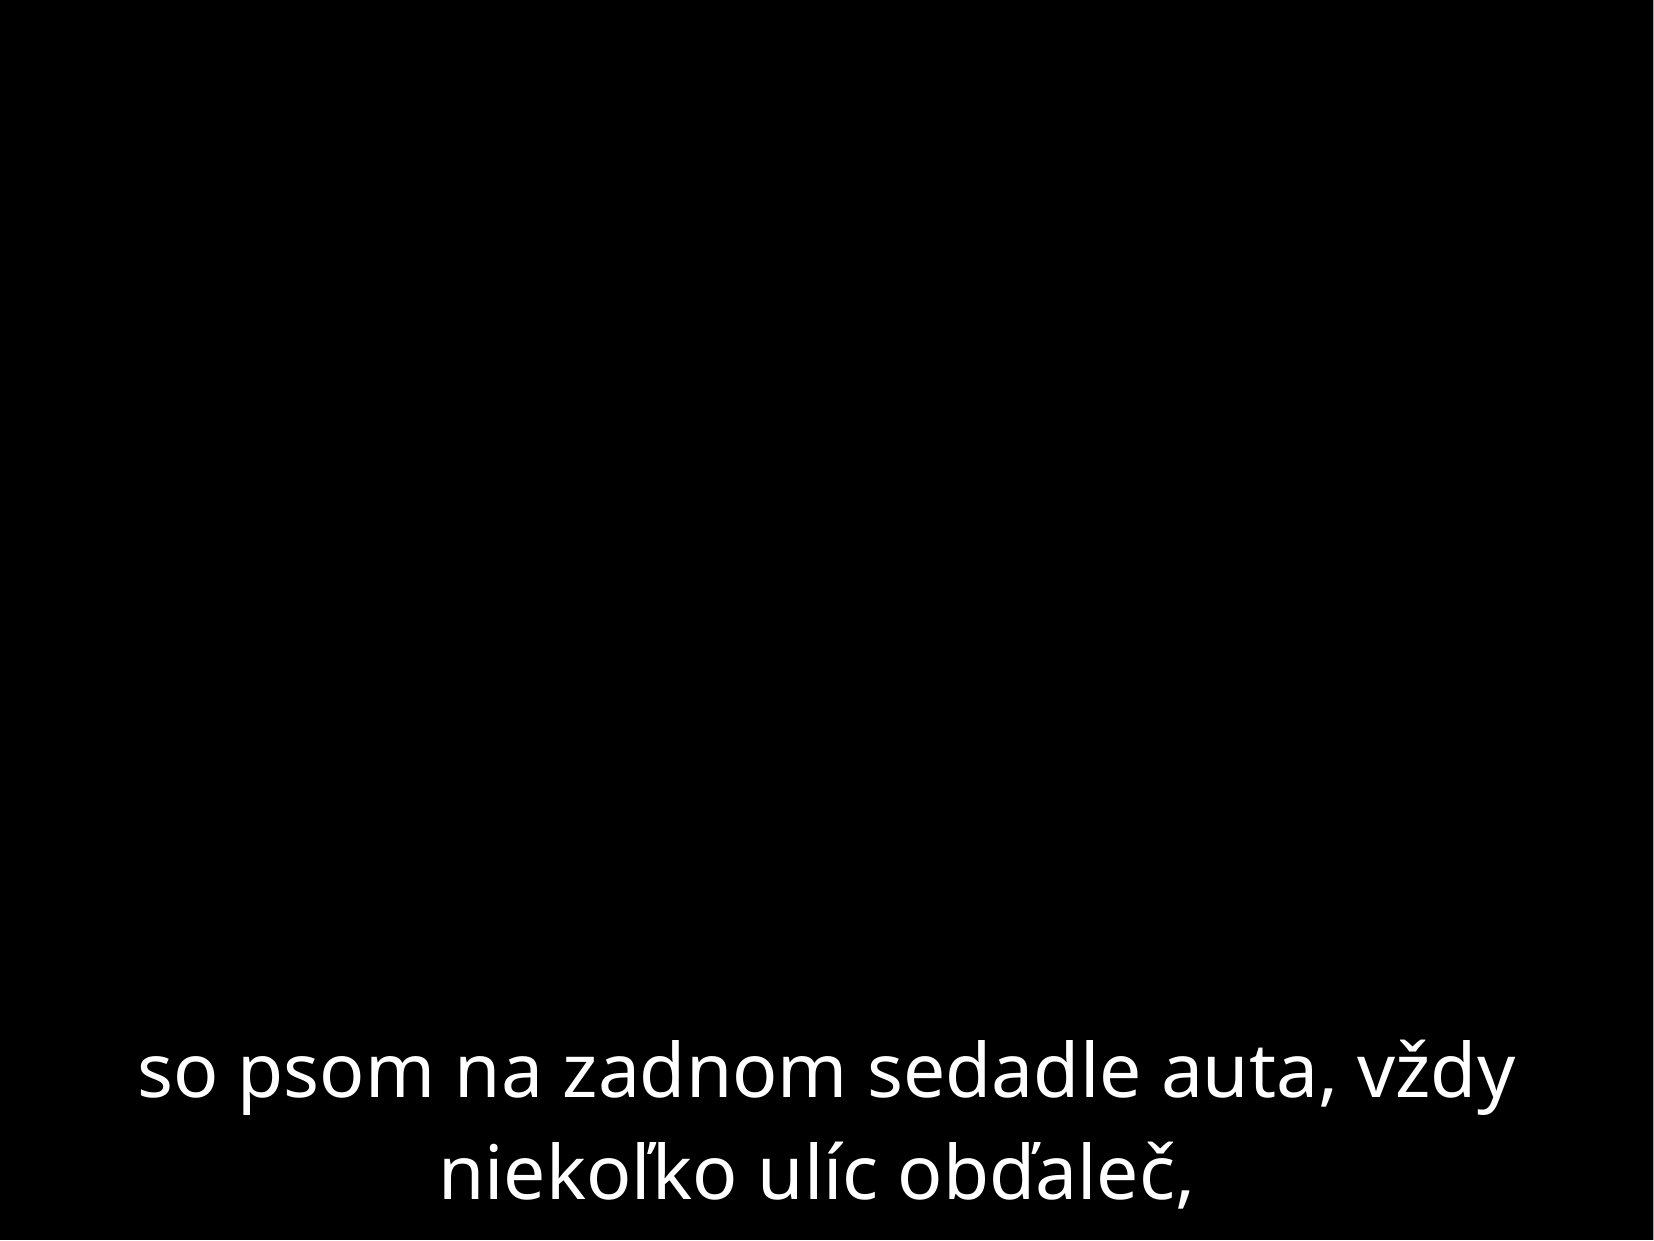

# so psom na zadnom sedadle auta, vždy niekoľko ulíc obďaleč,